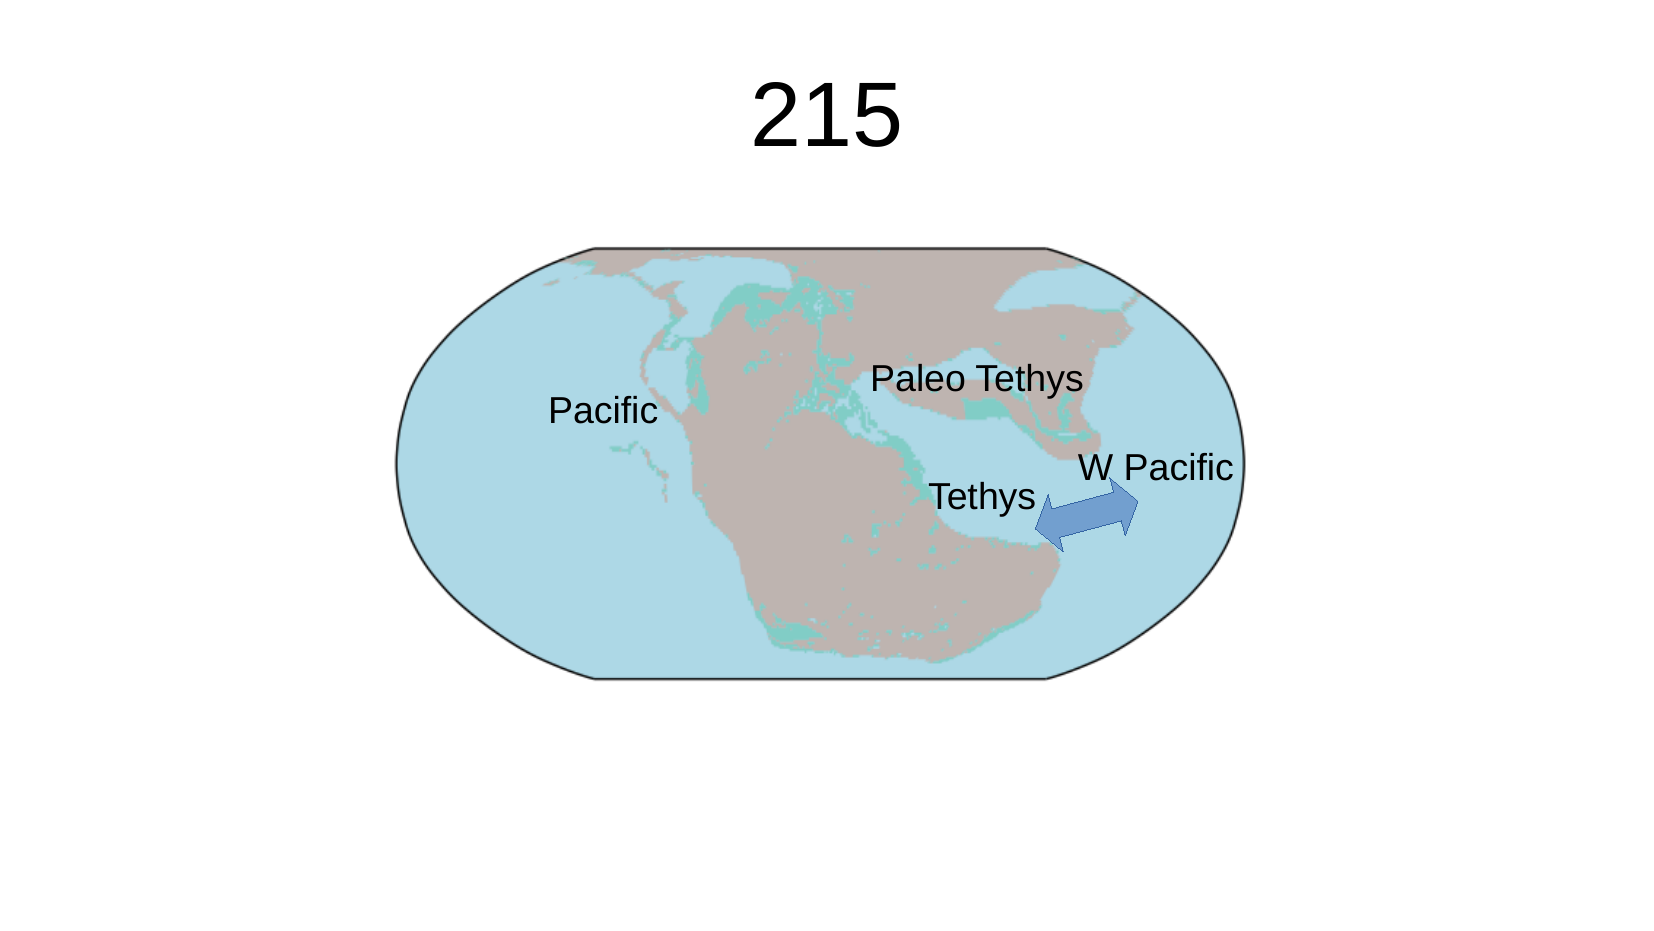

# 215
Paleo Tethys
Pacific
W Pacific
Tethys